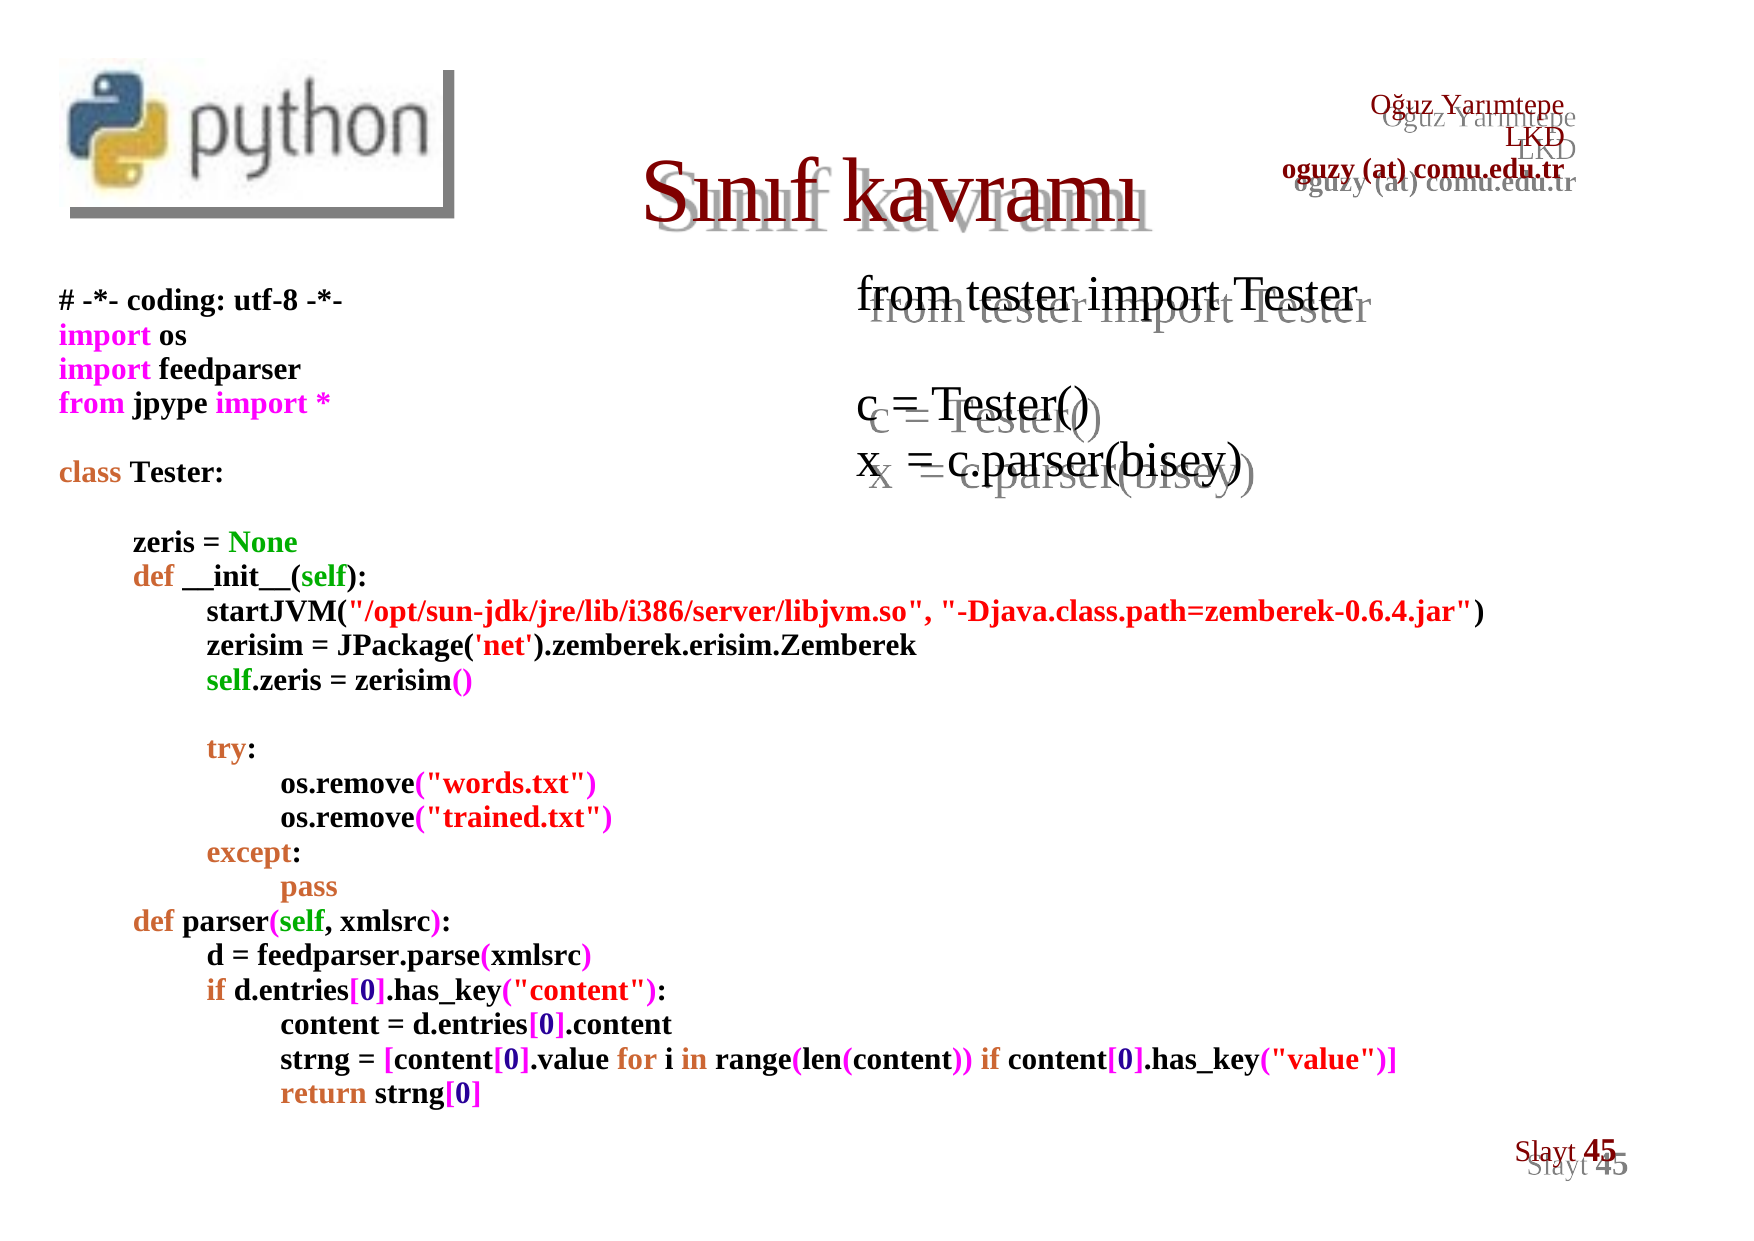

# Sınıf kavramı
# -*- coding: utf-8 -*-
import os
import feedparser
from jpype import *
class Tester:
	zeris = None
	def __init__(self):
		startJVM("/opt/sun-jdk/jre/lib/i386/server/libjvm.so", "-Djava.class.path=zemberek-0.6.4.jar")
		zerisim = JPackage('net').zemberek.erisim.Zemberek
		self.zeris = zerisim()
		try:
			os.remove("words.txt")
			os.remove("trained.txt")
		except:
			pass
	def parser(self, xmlsrc):
		d = feedparser.parse(xmlsrc)
		if d.entries[0].has_key("content"):
			content = d.entries[0].content
			strng = [content[0].value for i in range(len(content)) if content[0].has_key("value")]
			return strng[0]
from tester import Tester
c = Tester()
x = c.parser(bisey)